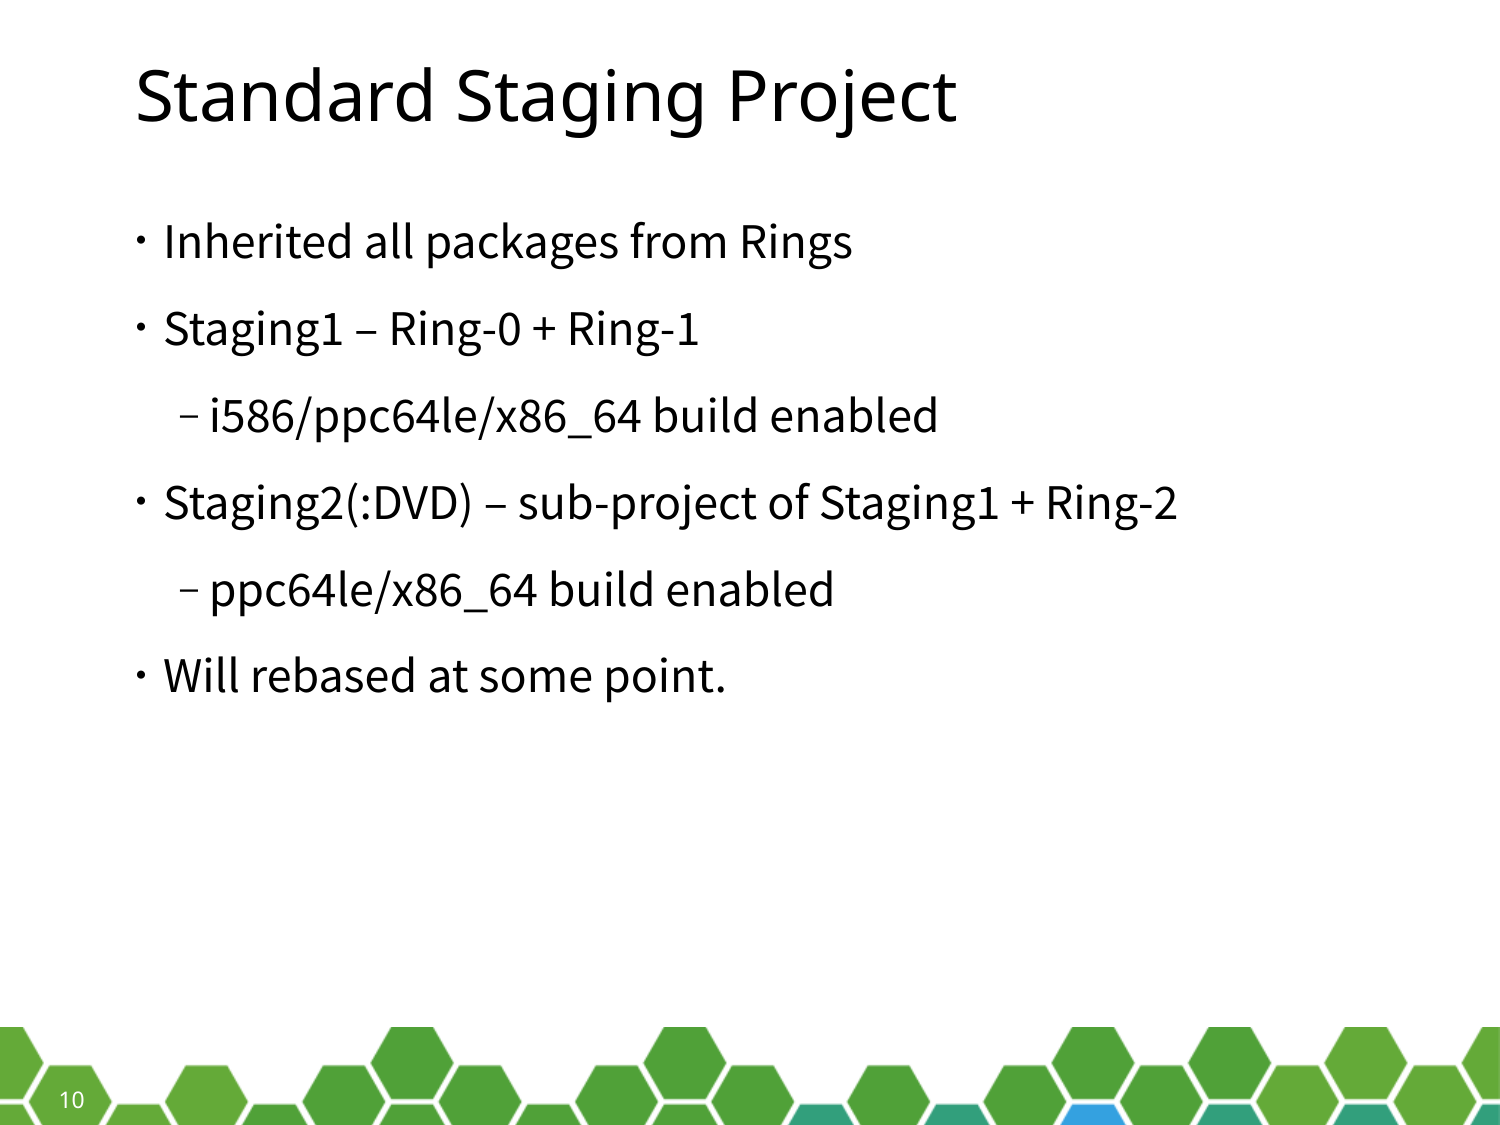

# Standard Staging Project
Inherited all packages from Rings
Staging1 – Ring-0 + Ring-1
i586/ppc64le/x86_64 build enabled
Staging2(:DVD) – sub-project of Staging1 + Ring-2
ppc64le/x86_64 build enabled
Will rebased at some point.